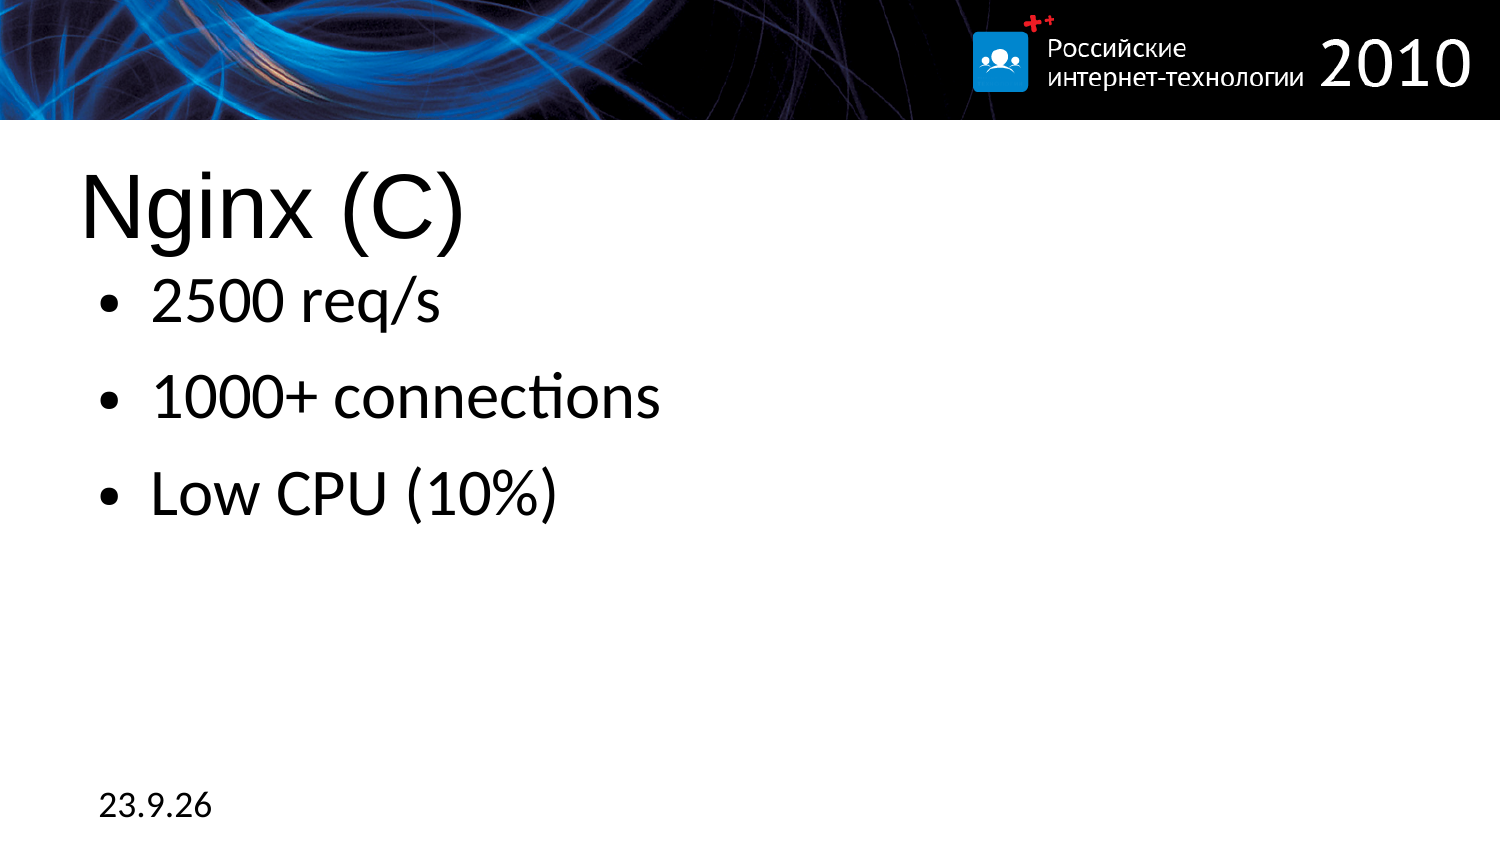

# Nginx (C)
2500 req/s
1000+ connections
Low CPU (10%)